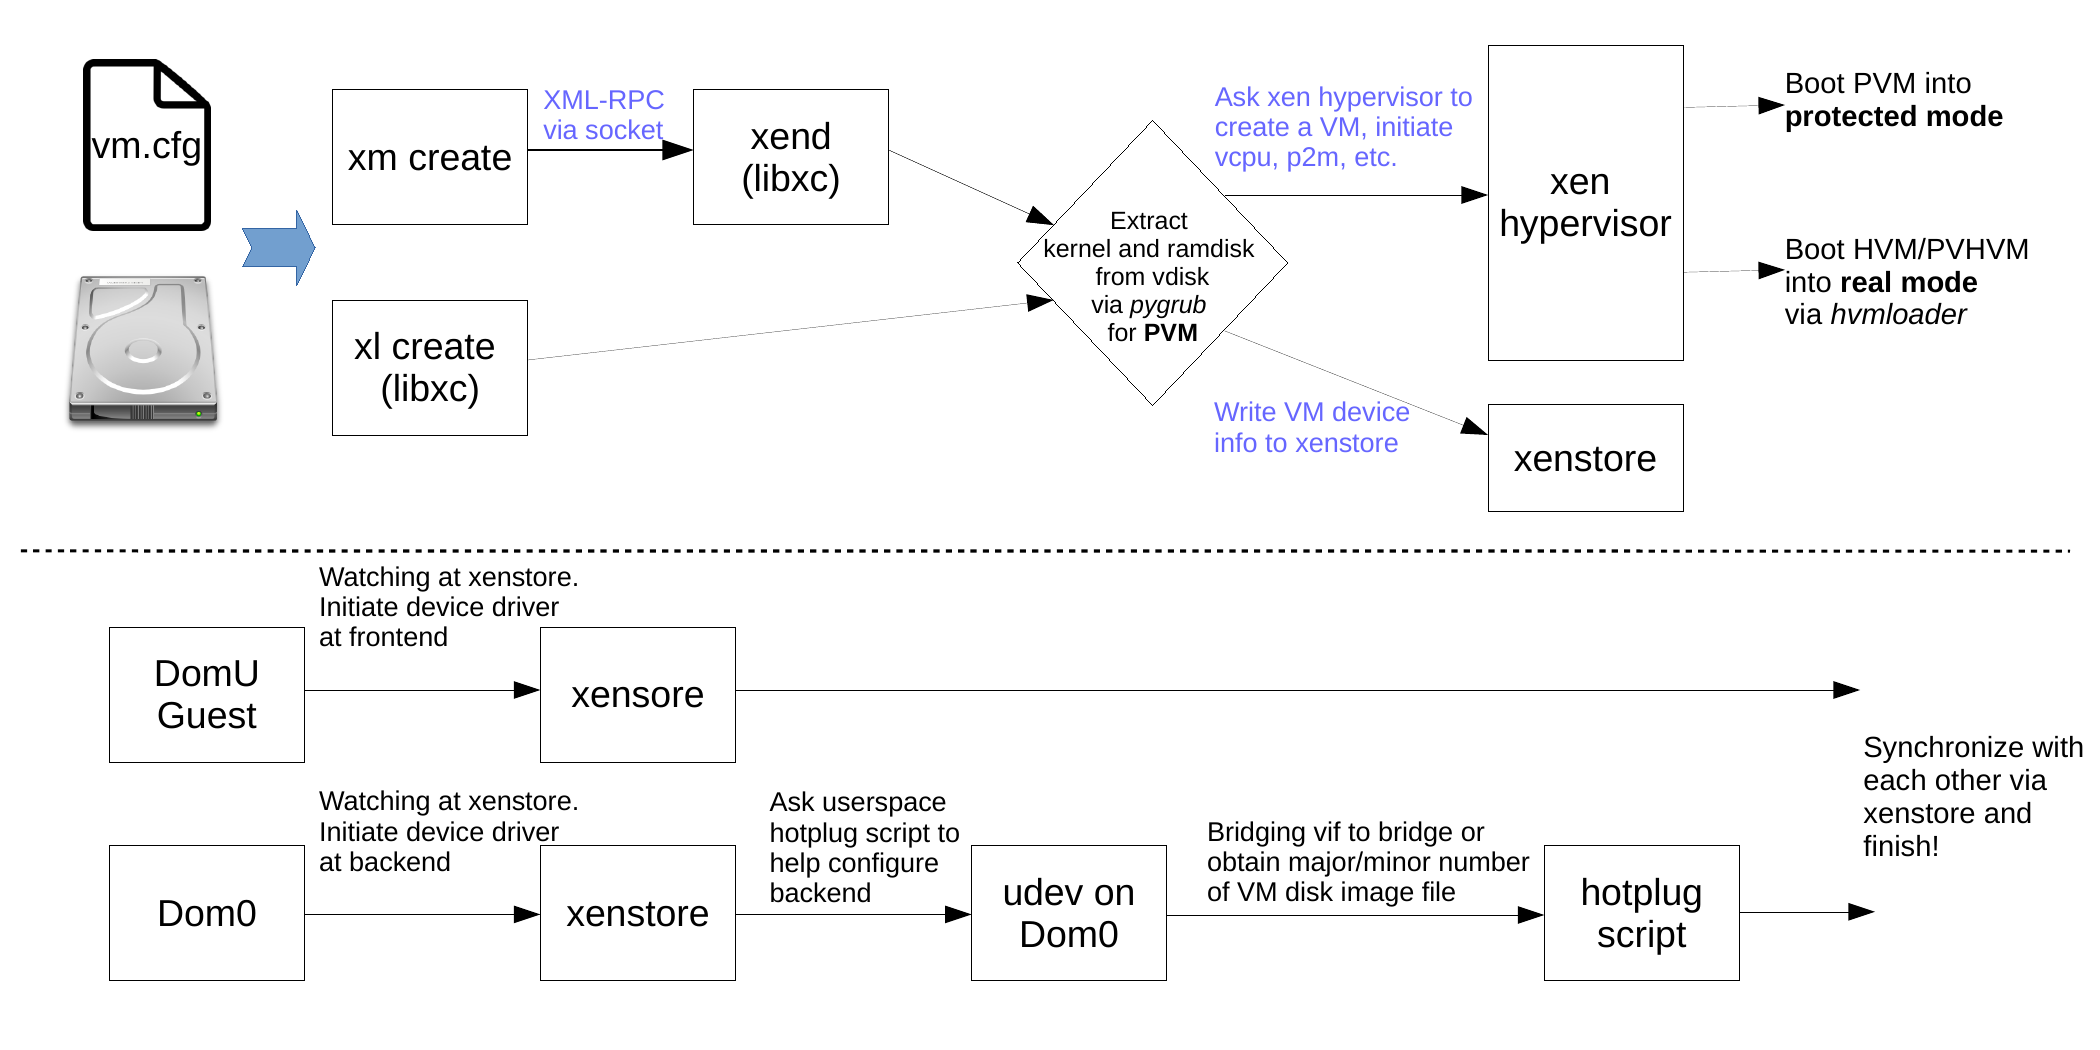

xen
hypervisor
vm.cfg
Boot PVM into
protected mode
Ask xen hypervisor to
create a VM, initiate
vcpu, p2m, etc.
XML-RPC
via socket
xm create
xend
(libxc)
Extract
kernel and ramdisk
from vdisk
via pygrub
for PVM
Boot HVM/PVHVM
into real mode
via hvmloader
xl create
(libxc)
Write VM device
info to xenstore
xenstore
Watching at xenstore.
Initiate device driver
at frontend
DomU
Guest
xensore
Synchronize with
each other via
xenstore and
finish!
Watching at xenstore.
Initiate device driver
at backend
Ask userspace
hotplug script to
help configure
backend
Bridging vif to bridge or
obtain major/minor number
of VM disk image file
Dom0
xenstore
udev on
Dom0
hotplug
script